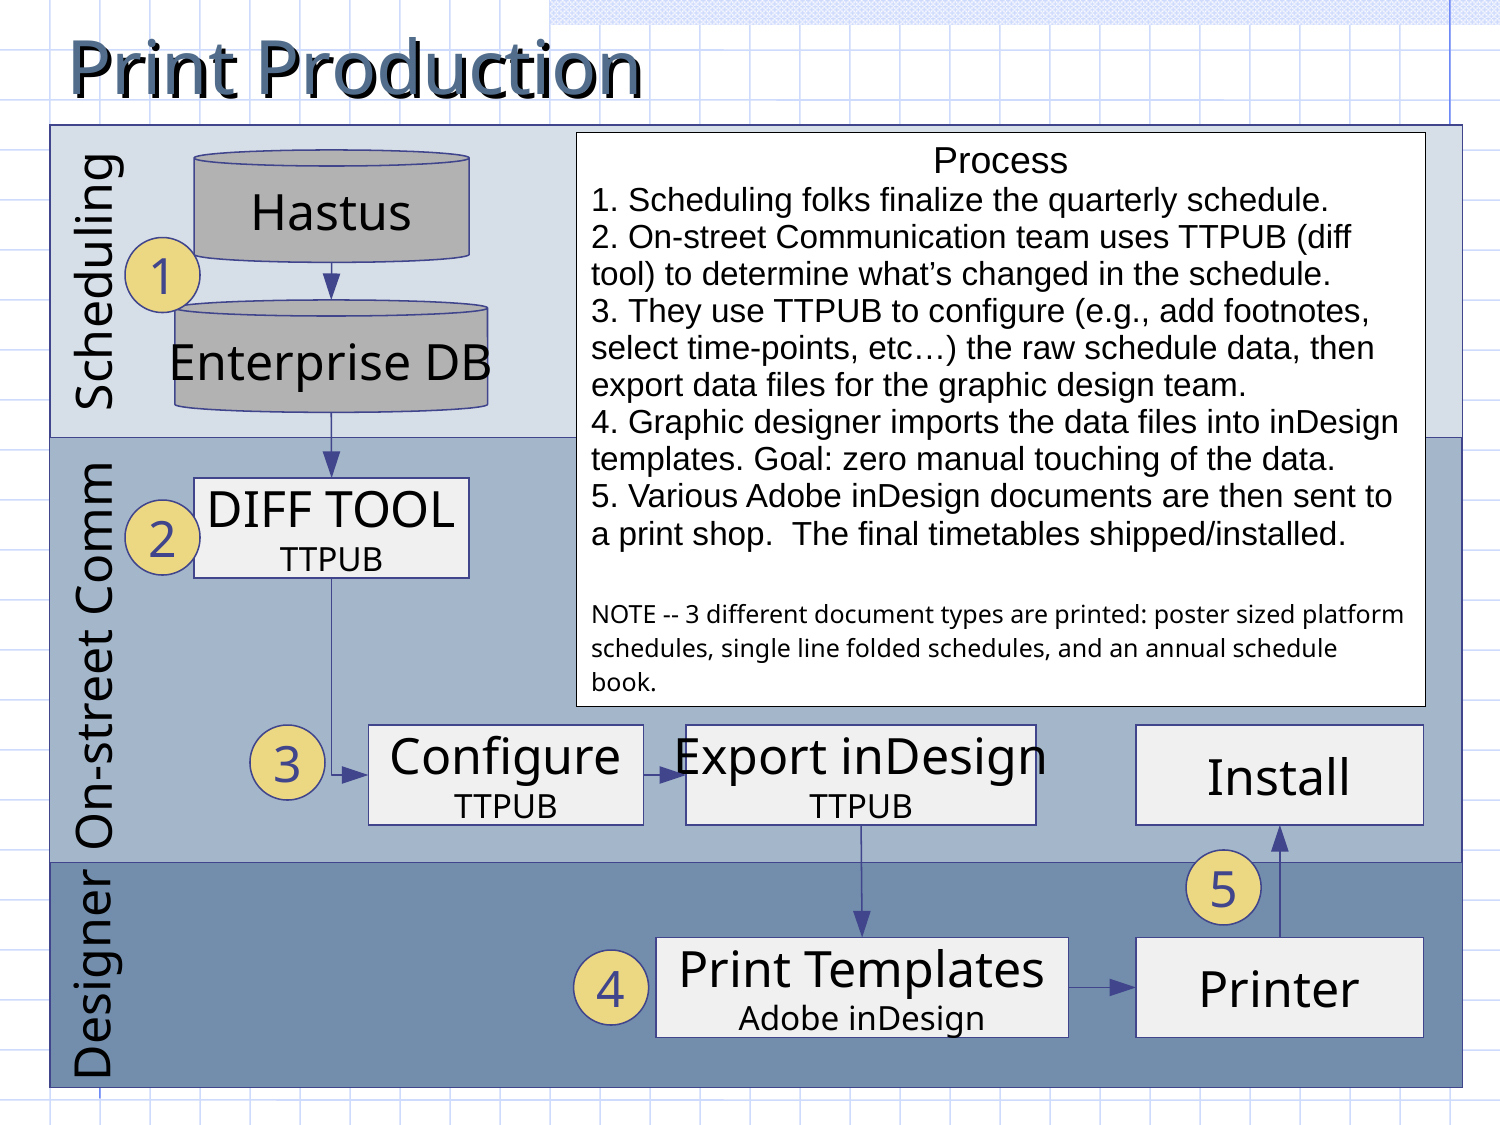

# Print Production
Process
 Scheduling folks finalize the quarterly schedule.
 On-street Communication team uses TTPUB (diff tool) to determine what’s changed in the schedule.
 They use TTPUB to configure (e.g., add footnotes, select time-points, etc…) the raw schedule data, then export data files for the graphic design team.
 Graphic designer imports the data files into inDesign templates. Goal: zero manual touching of the data.
 Various Adobe inDesign documents are then sent to a print shop. The final timetables shipped/installed.
NOTE -- 3 different document types are printed: poster sized platform schedules, single line folded schedules, and an annual schedule book.
Hastus
1
Scheduling
Enterprise DB
DIFF TOOL
TTPUB
2
On-street Comm
3
Configure
TTPUB
Export inDesign
TTPUB
Install
5
Designer
Print Templates
Adobe inDesign
Printer
4